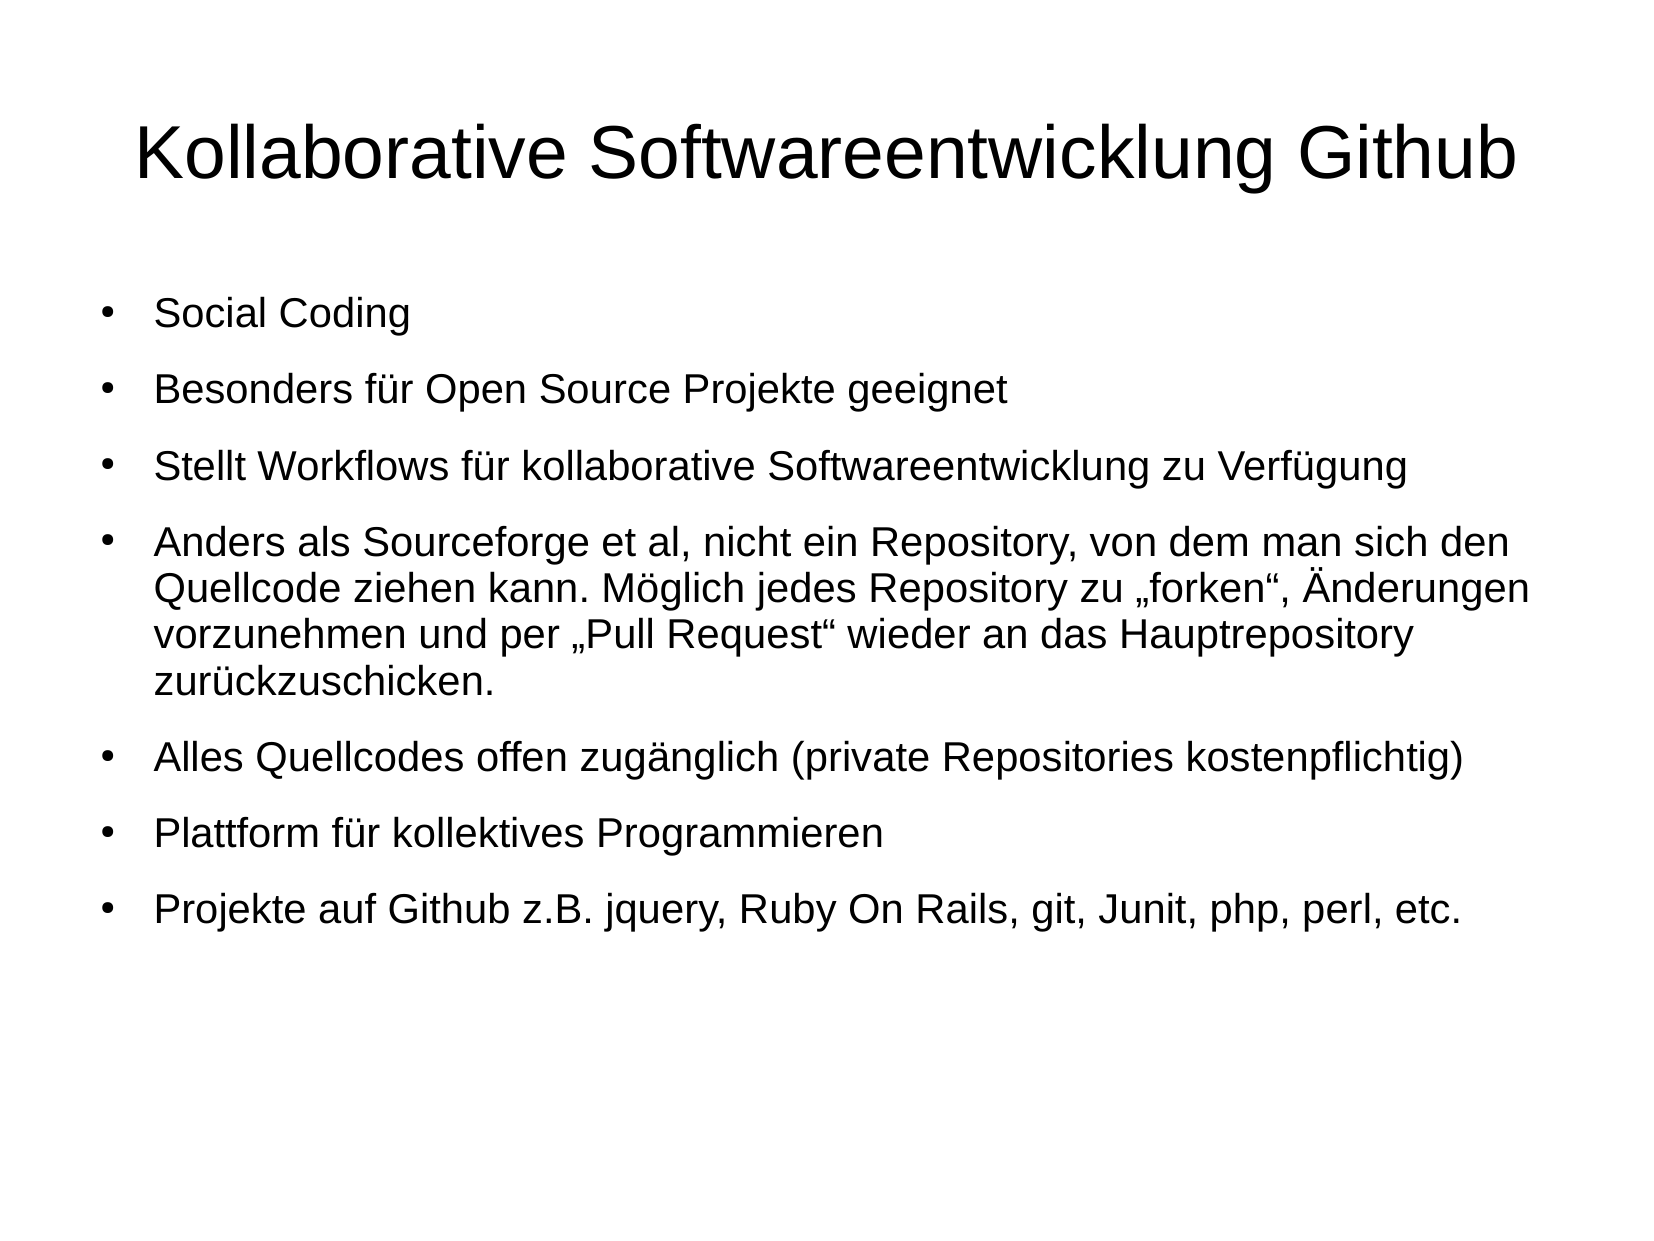

# Kollaborative Softwareentwicklung Github
Social Coding
Besonders für Open Source Projekte geeignet
Stellt Workflows für kollaborative Softwareentwicklung zu Verfügung
Anders als Sourceforge et al, nicht ein Repository, von dem man sich den Quellcode ziehen kann. Möglich jedes Repository zu „forken“, Änderungen vorzunehmen und per „Pull Request“ wieder an das Hauptrepository zurückzuschicken.
Alles Quellcodes offen zugänglich (private Repositories kostenpflichtig)
Plattform für kollektives Programmieren
Projekte auf Github z.B. jquery, Ruby On Rails, git, Junit, php, perl, etc.